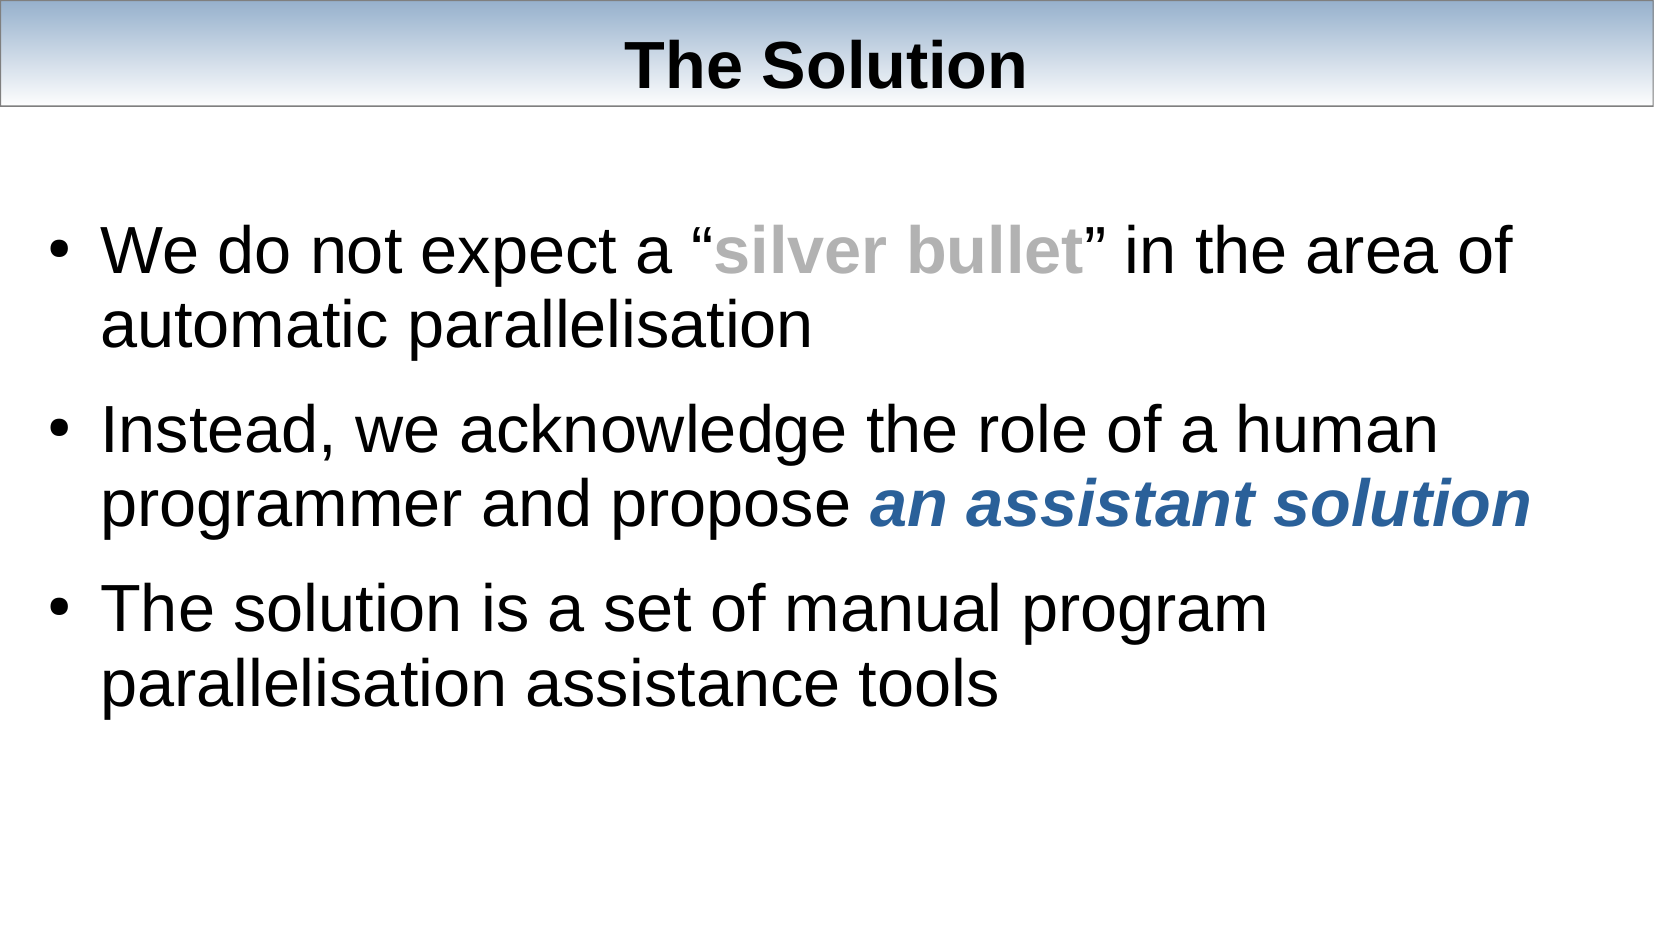

# The Solution
We do not expect a “silver bullet” in the area of automatic parallelisation
Instead, we acknowledge the role of a human programmer and propose an assistant solution
The solution is a set of manual program parallelisation assistance tools